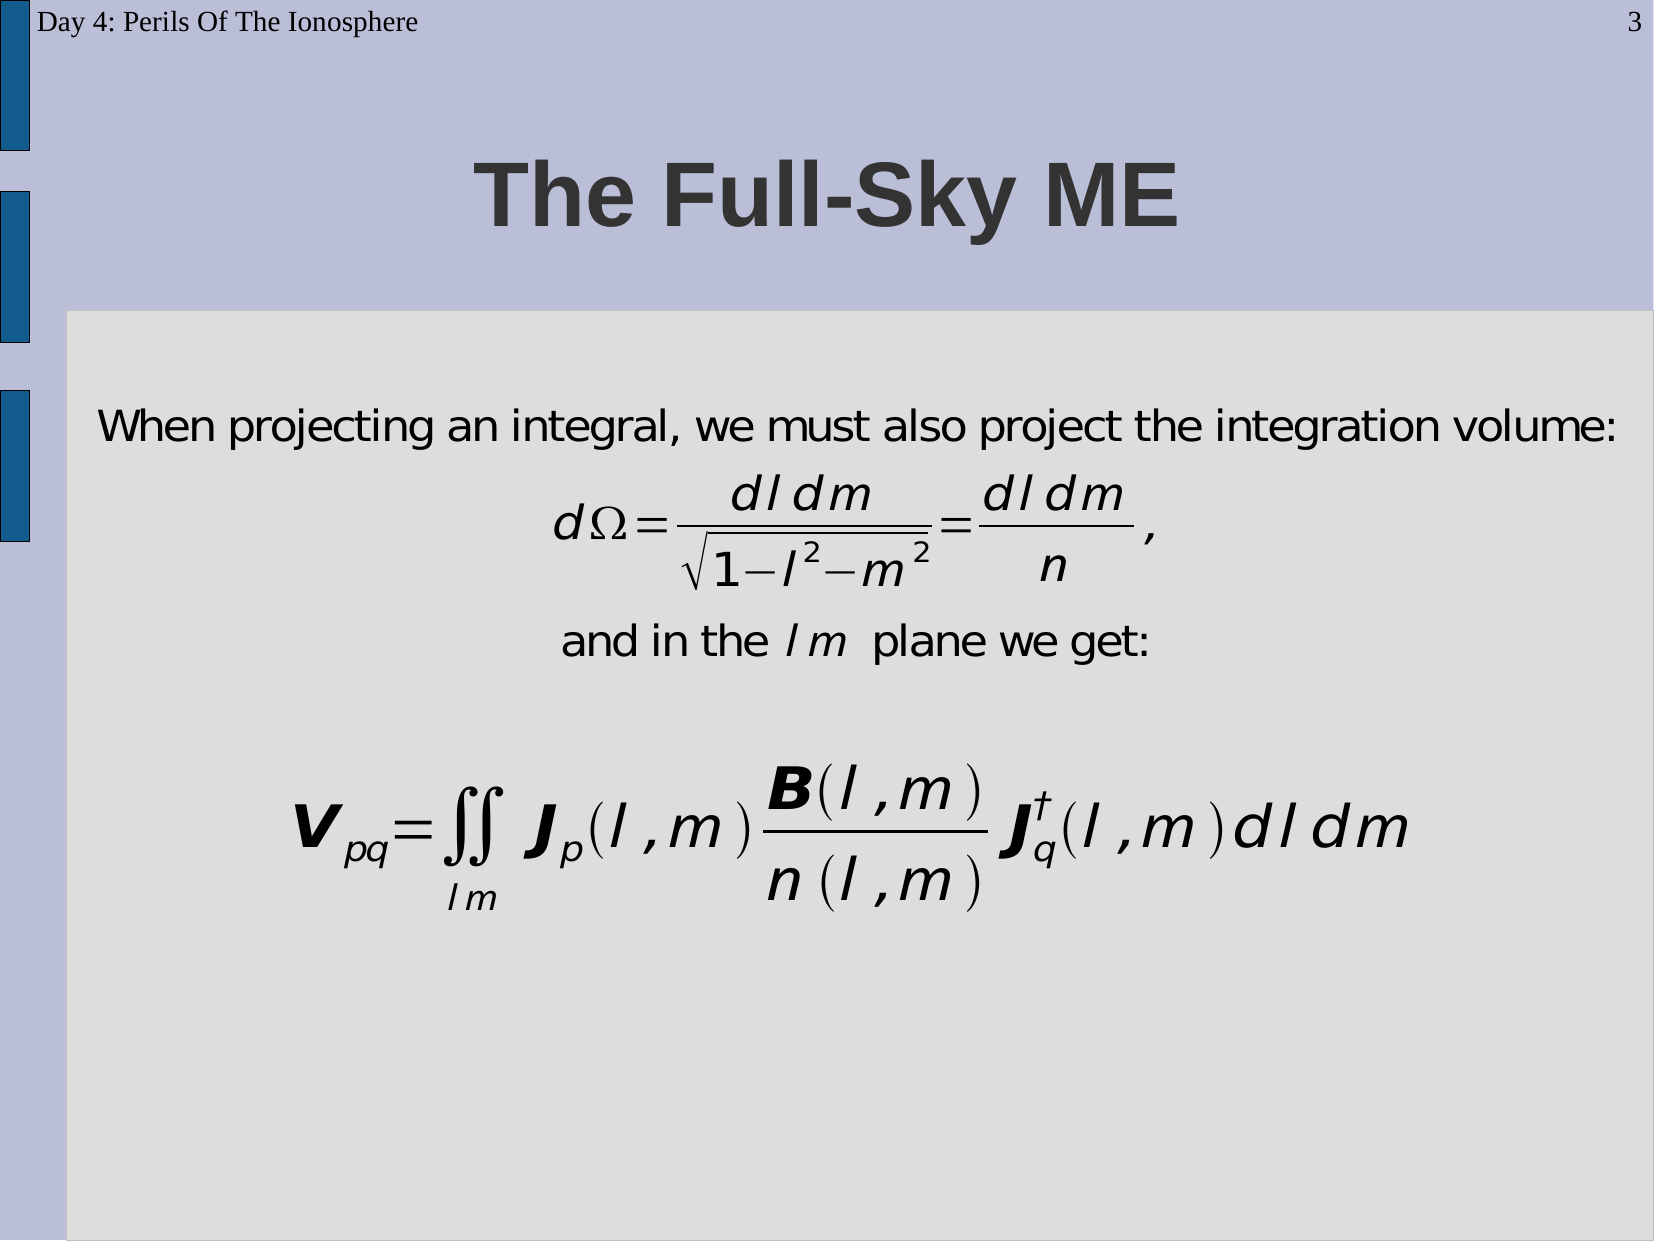

Day 4: Perils Of The Ionosphere
3
# The Full-Sky ME